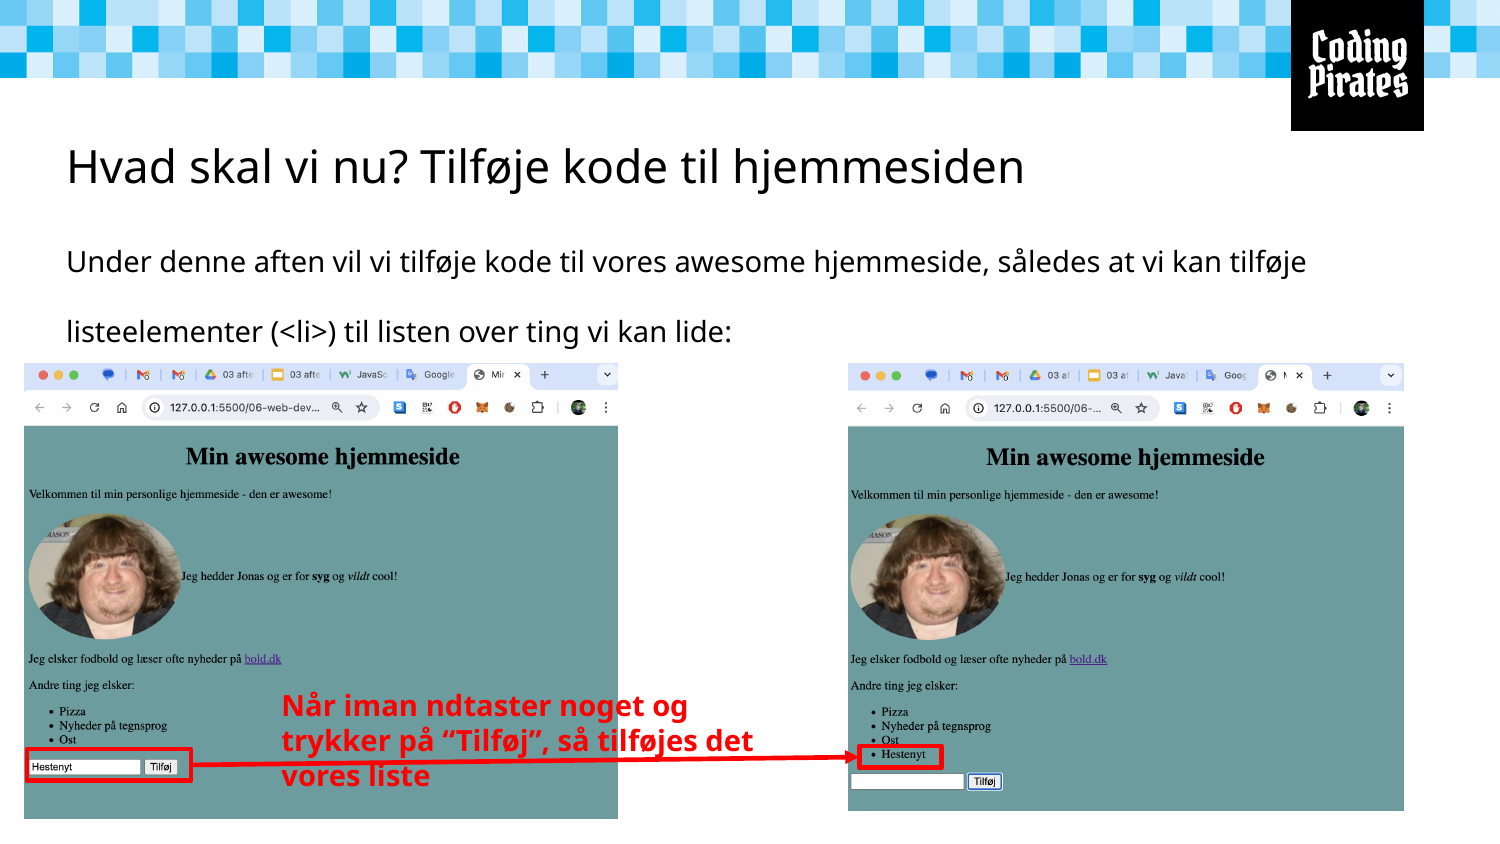

# Hvad skal vi nu? Tilføje kode til hjemmesiden
Under denne aften vil vi tilføje kode til vores awesome hjemmeside, således at vi kan tilføje listeelementer (<li>) til listen over ting vi kan lide:
Når iman ndtaster noget og trykker på “Tilføj”, så tilføjes det vores liste